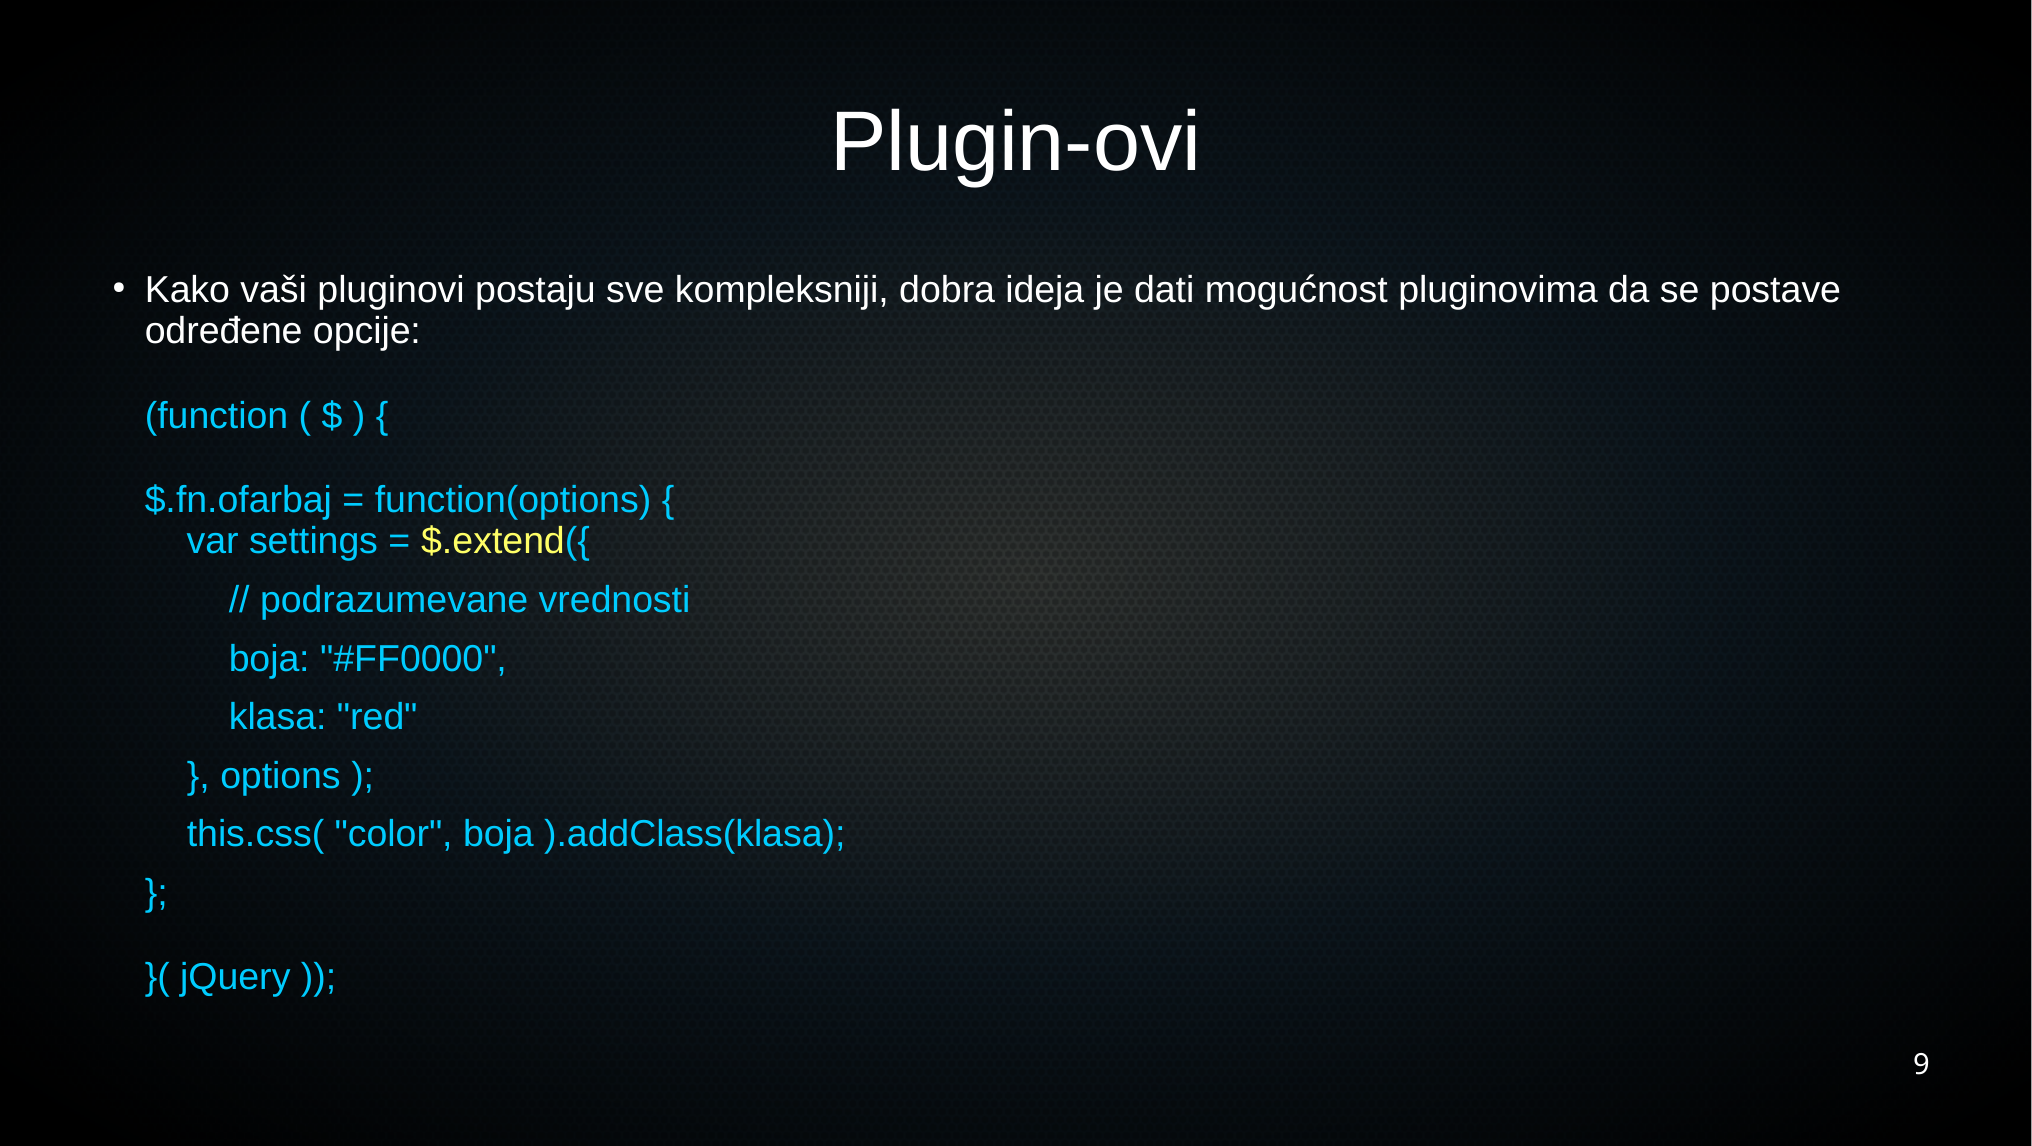

# Plugin-ovi
Kako vaši pluginovi postaju sve kompleksniji, dobra ideja je dati mogućnost pluginovima da se postave određene opcije:
(function ( $ ) {
$.fn.ofarbaj = function(options) {
 var settings = $.extend({
 // podrazumevane vrednosti
 boja: "#FF0000",
 klasa: "red"
 }, options );
 this.css( "color", boja ).addClass(klasa);
};
}( jQuery ));
9